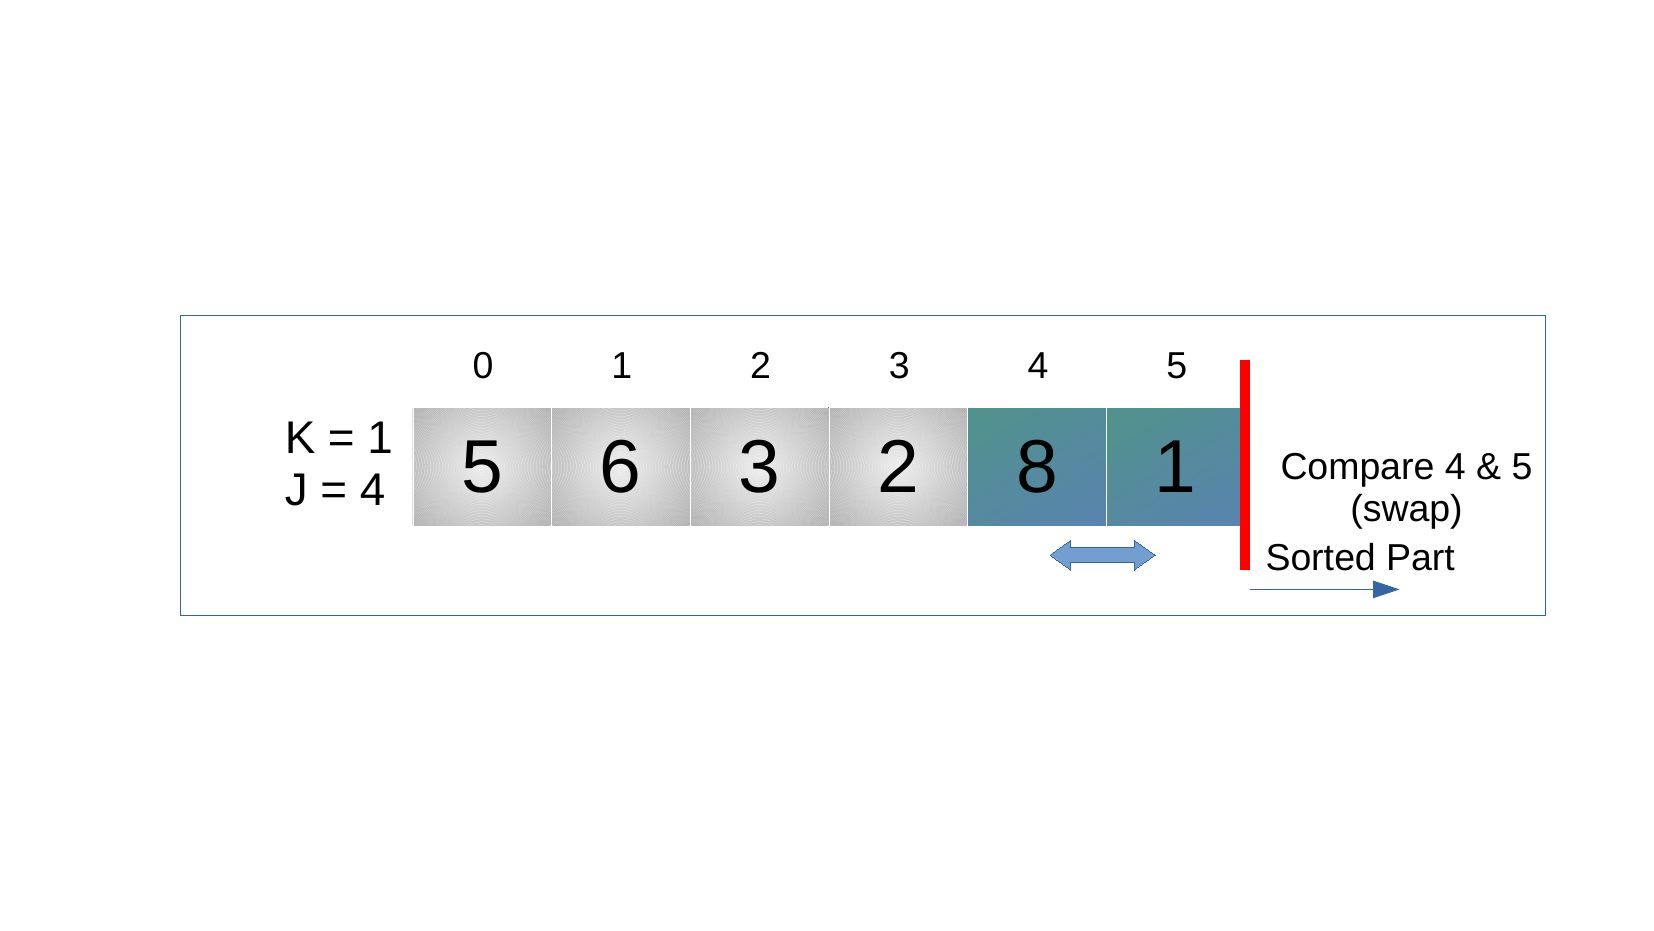

| 0 | 1 | 2 | 3 | 4 | 5 |
| --- | --- | --- | --- | --- | --- |
K = 1
J = 4
| 5 | 6 | 3 | 2 | 8 | 1 |
| --- | --- | --- | --- | --- | --- |
Compare 4 & 5
(swap)
Sorted Part